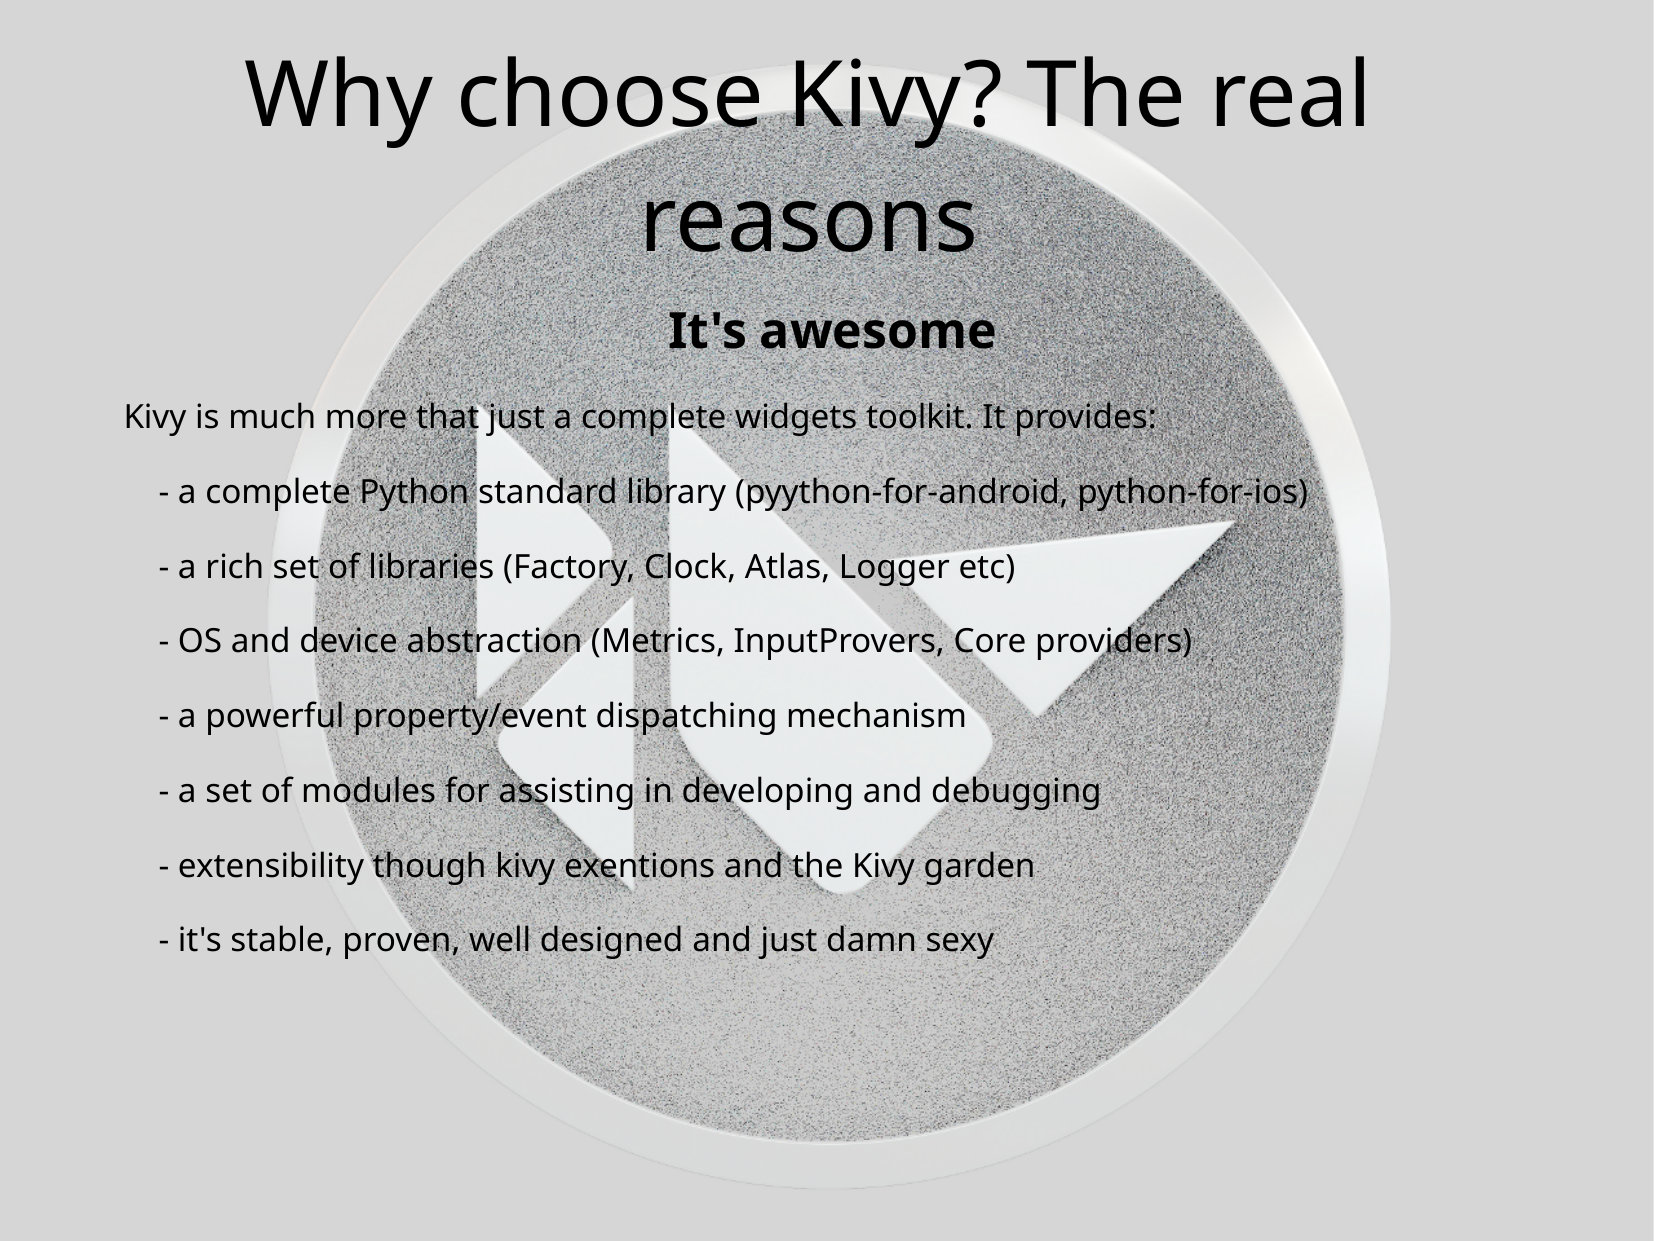

# Why choose Kivy? The real reasons
It's awesome
 Kivy is much more that just a complete widgets toolkit. It provides:
 - a complete Python standard library (pyython-for-android, python-for-ios)
 - a rich set of libraries (Factory, Clock, Atlas, Logger etc)
 - OS and device abstraction (Metrics, InputProvers, Core providers)
 - a powerful property/event dispatching mechanism
 - a set of modules for assisting in developing and debugging
 - extensibility though kivy exentions and the Kivy garden
 - it's stable, proven, well designed and just damn sexy